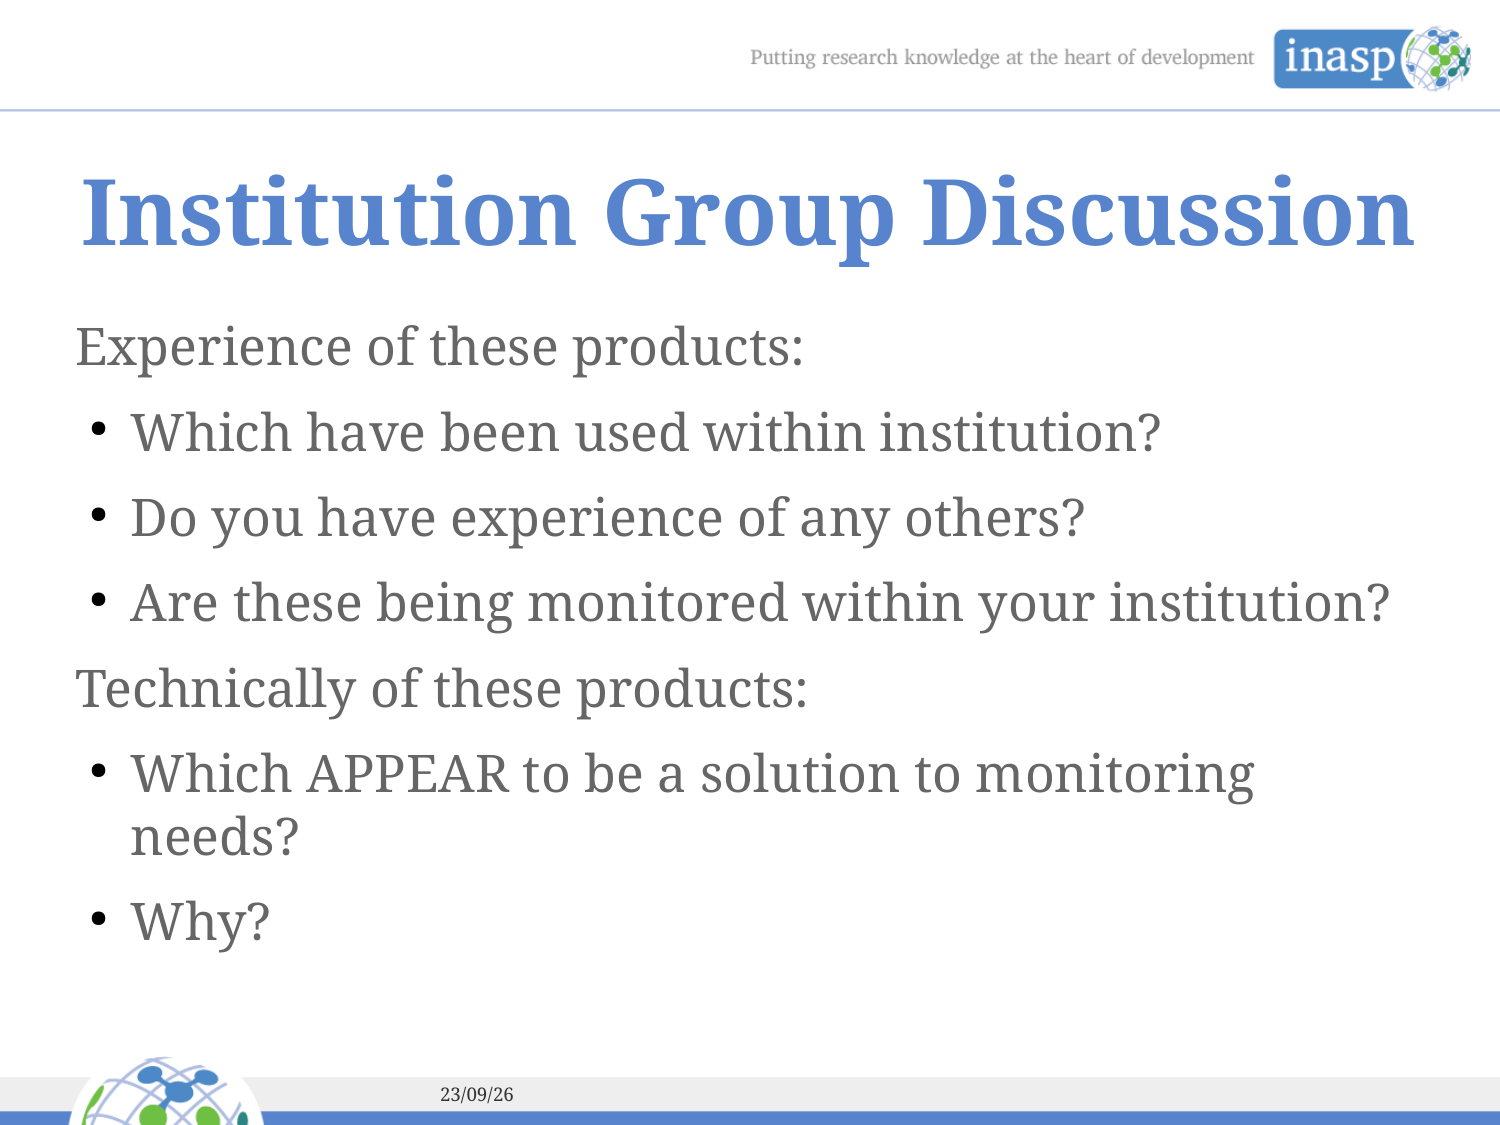

# Institution Group Discussion
Experience of these products:
Which have been used within institution?
Do you have experience of any others?
Are these being monitored within your institution?
Technically of these products:
Which APPEAR to be a solution to monitoring needs?
Why?